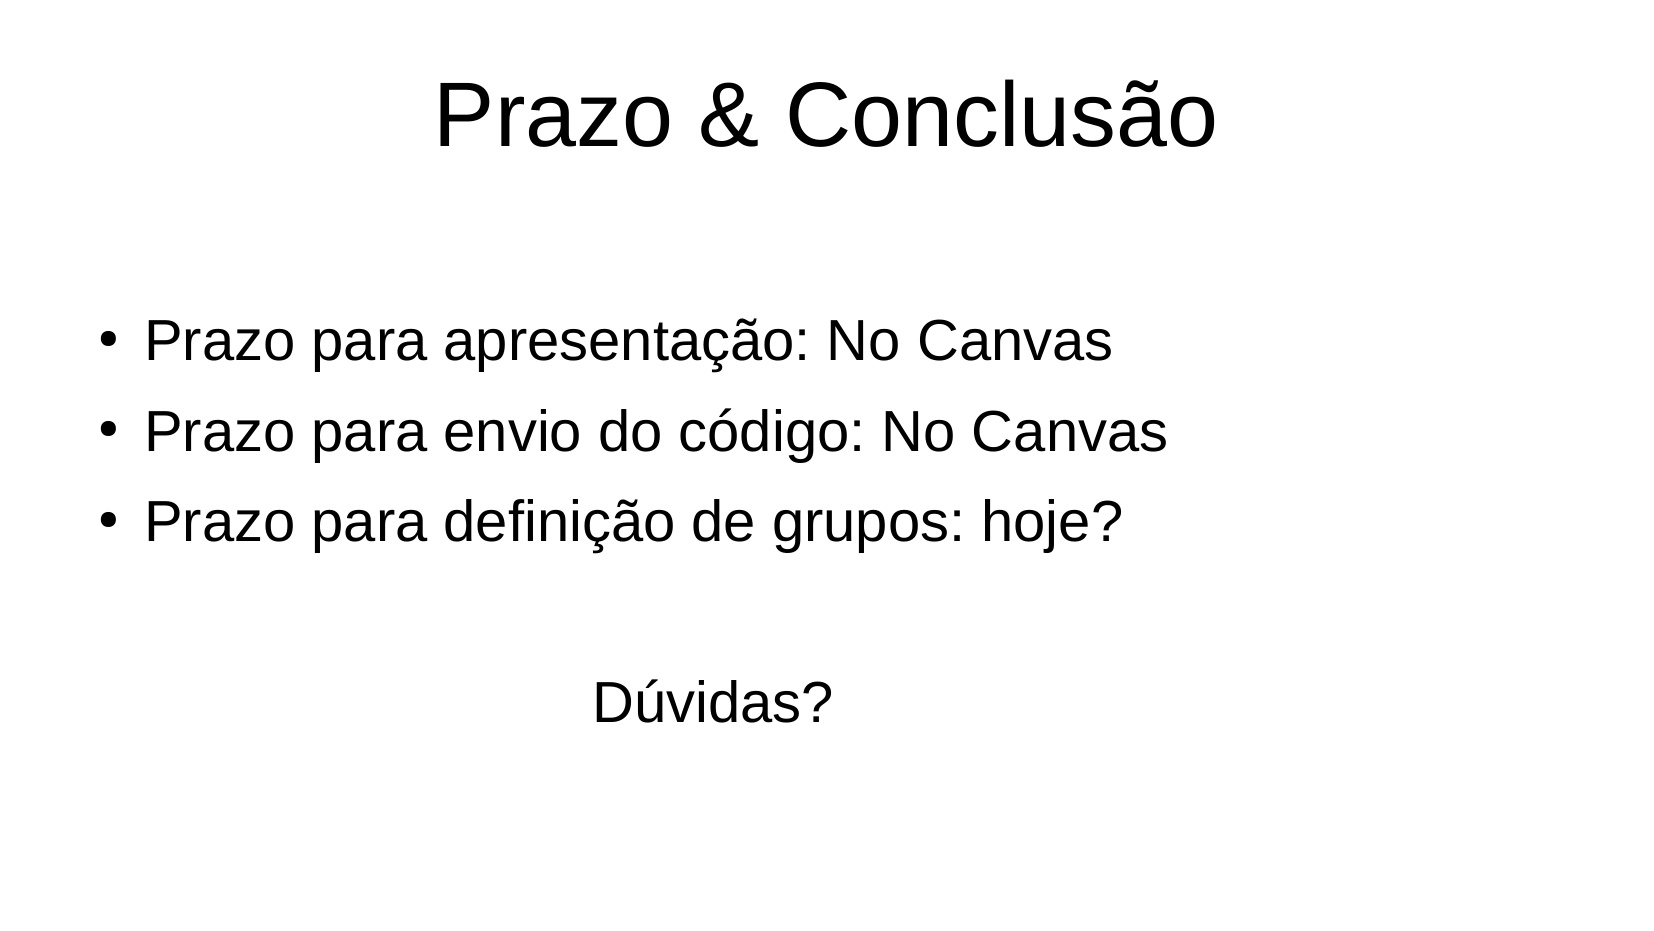

# Prazo & Conclusão
Prazo para apresentação: No Canvas
Prazo para envio do código: No Canvas
Prazo para definição de grupos: hoje?
 Dúvidas?